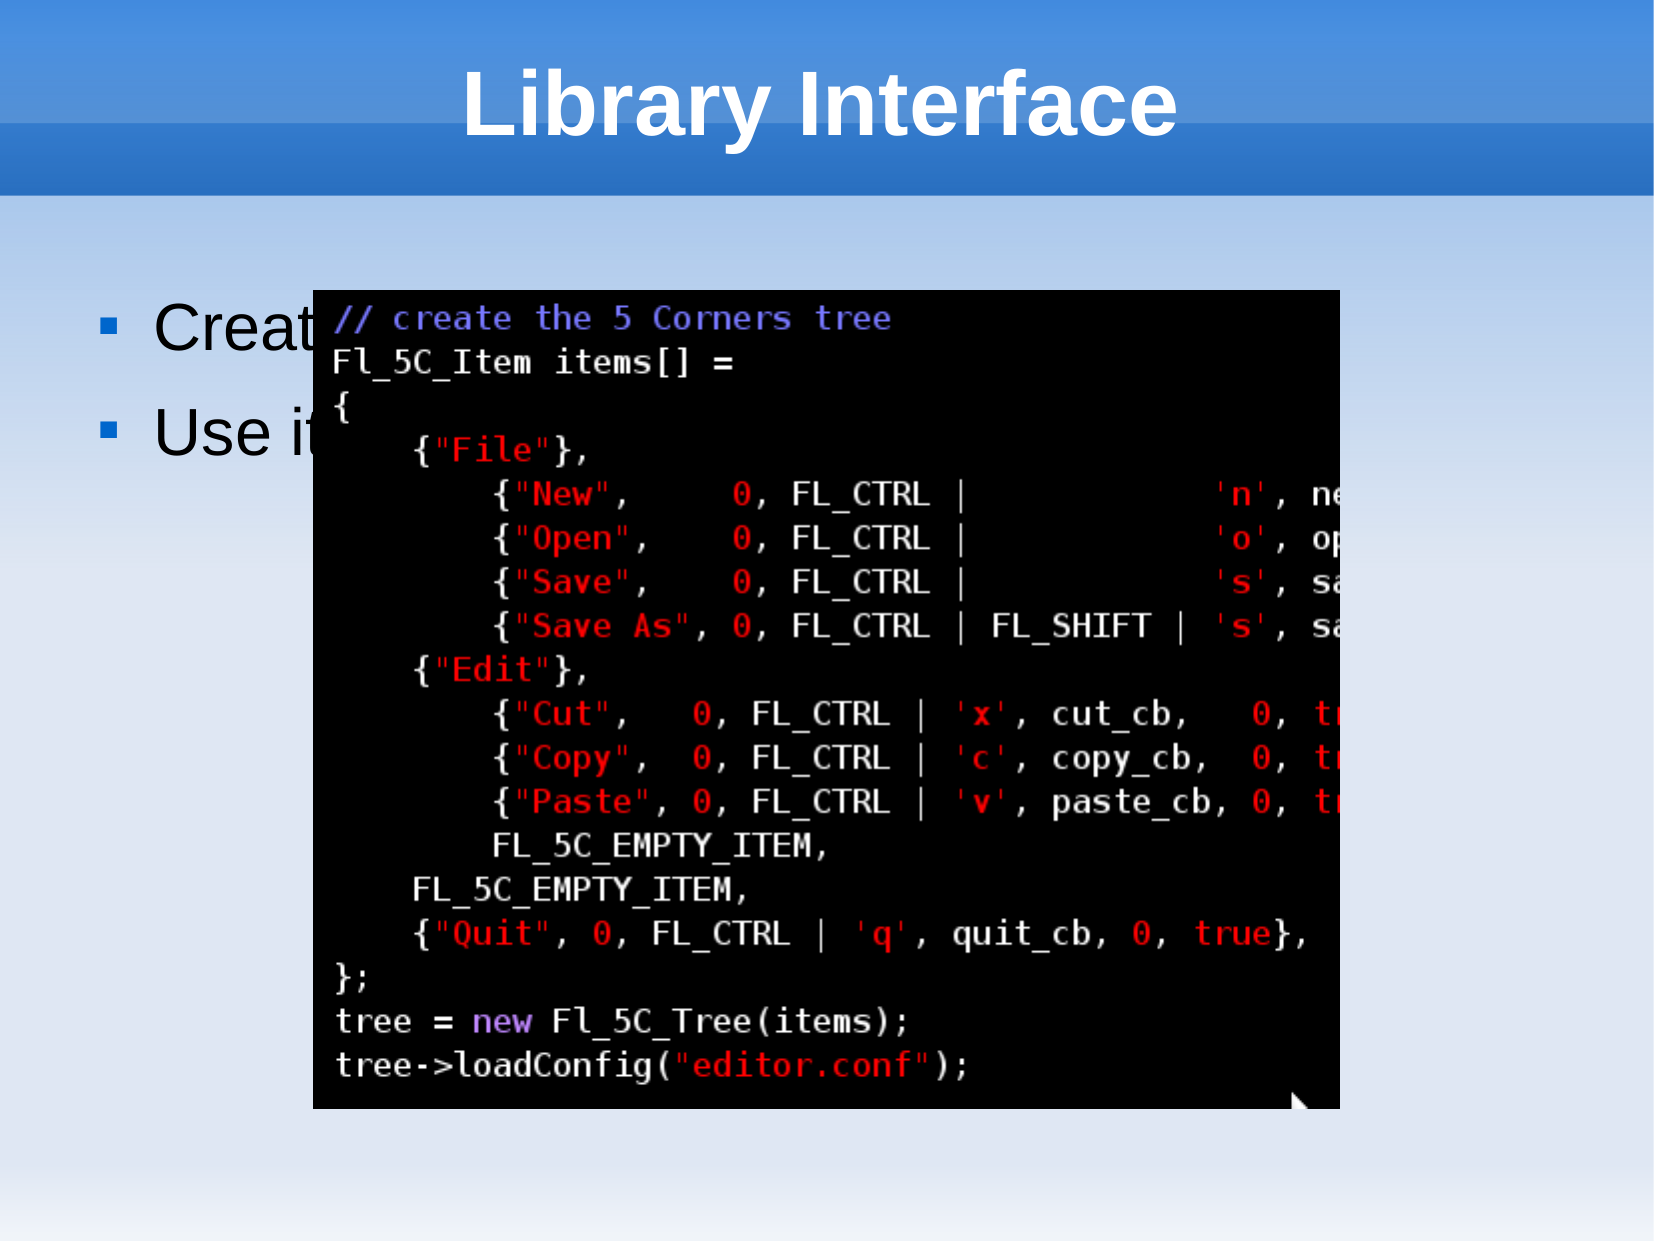

# Library Interface
Create an array of Fl_5C_Item
Use it to initialize an Fl_5C_Tree